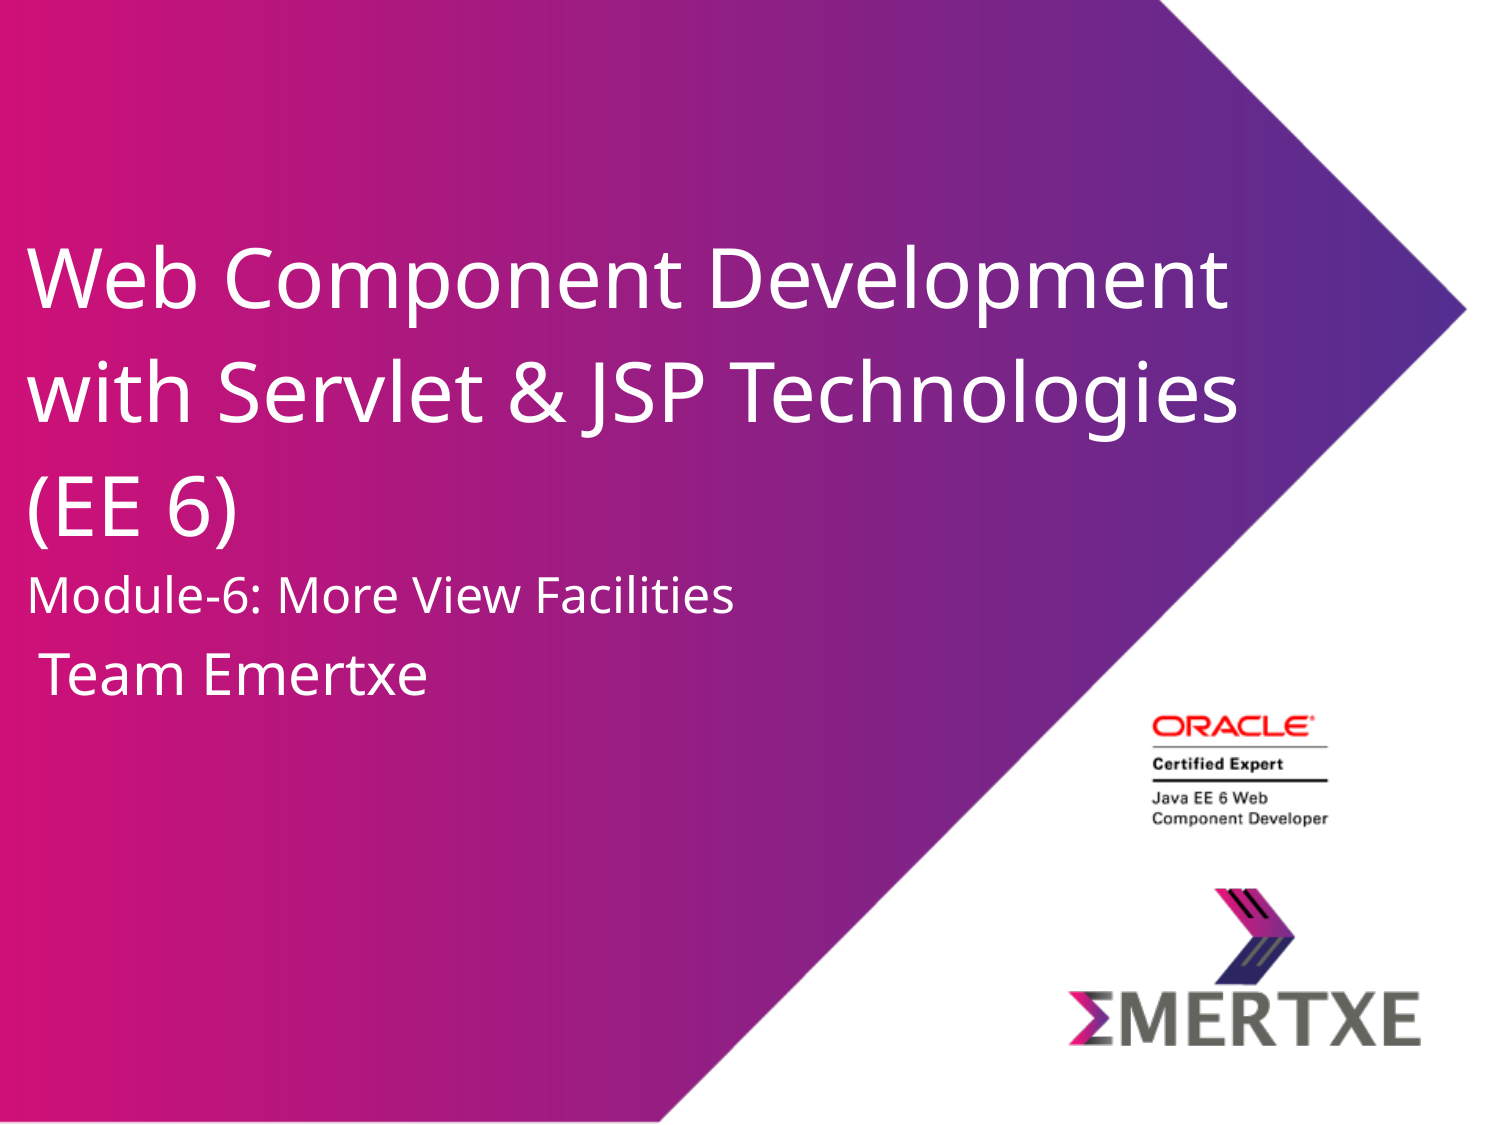

Web Component Development with Servlet & JSP Technologies (EE 6)
Module-6: More View Facilities
Team Emertxe